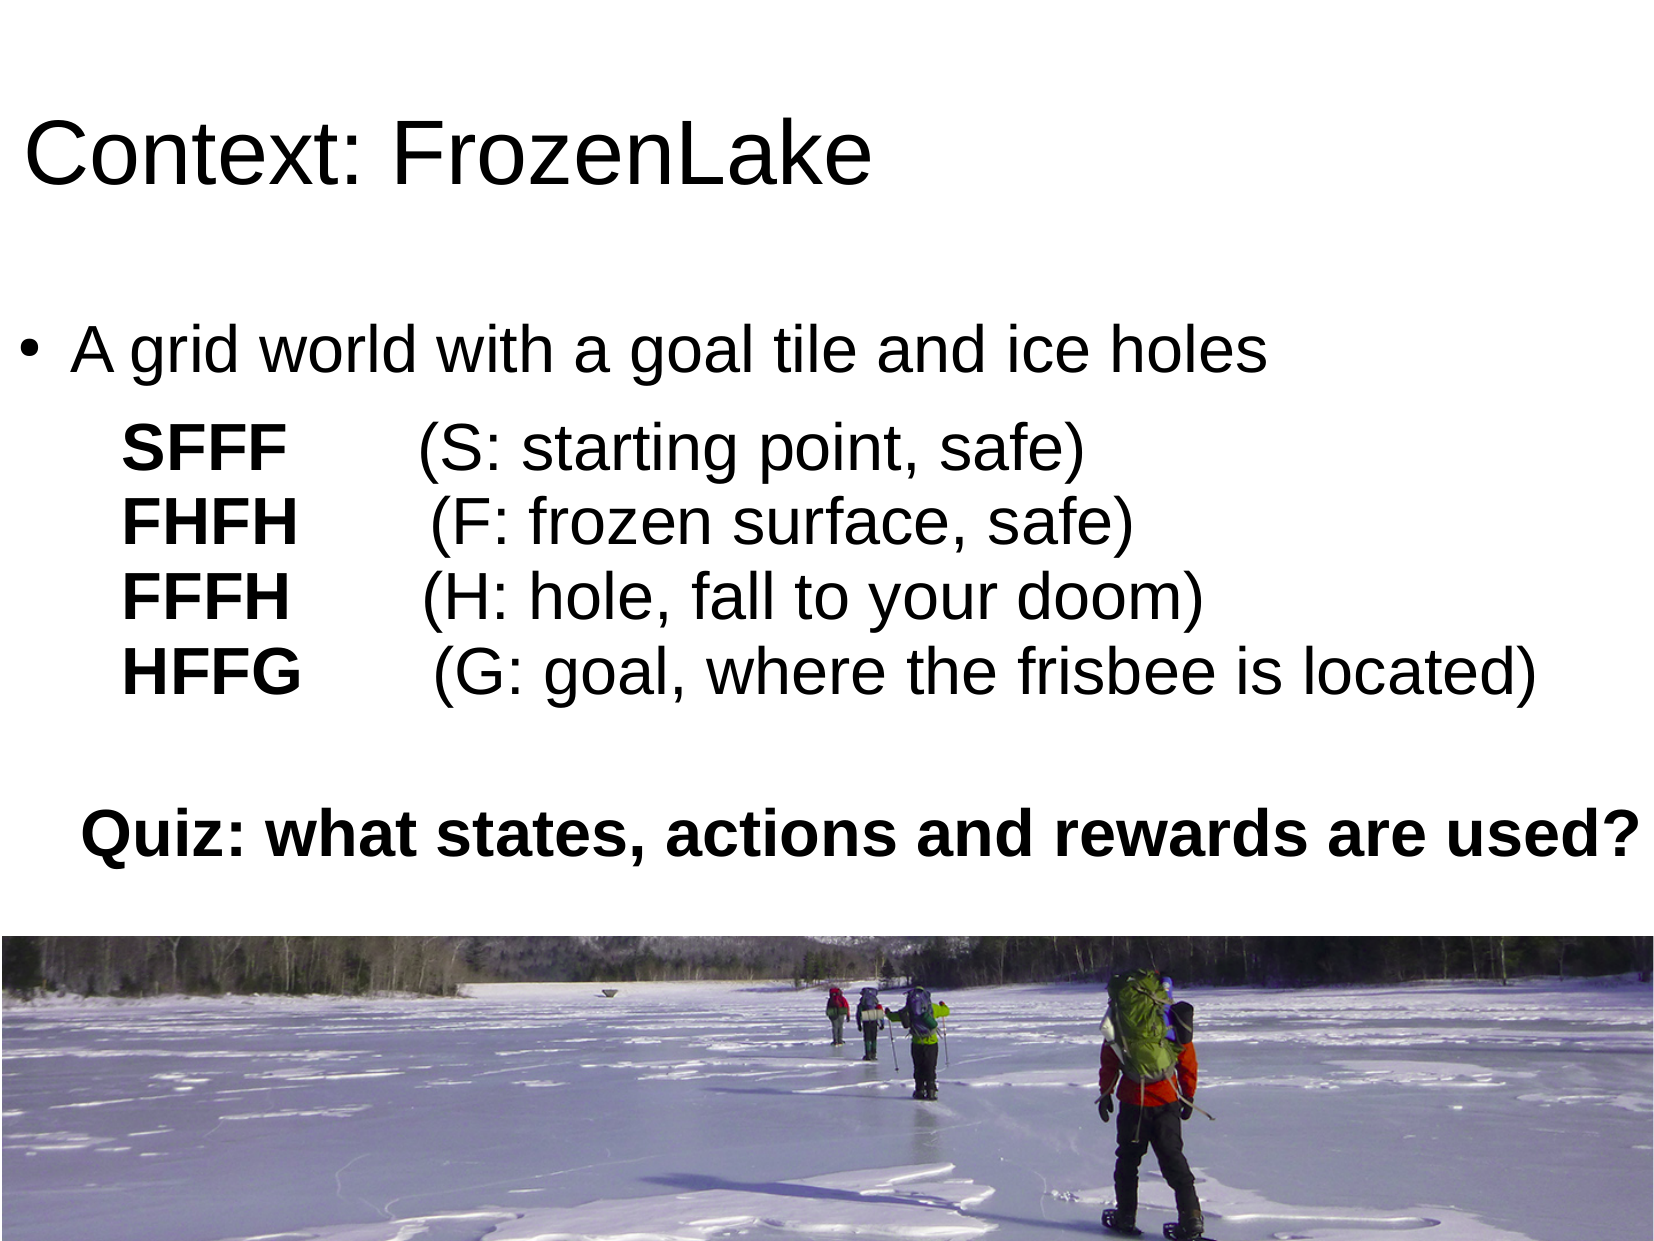

# Context: FrozenLake
A grid world with a goal tile and ice holes
Quiz: what states, actions and rewards are used?
SFFF (S: starting point, safe)
FHFH (F: frozen surface, safe)
FFFH (H: hole, fall to your doom)
HFFG (G: goal, where the frisbee is located)
30